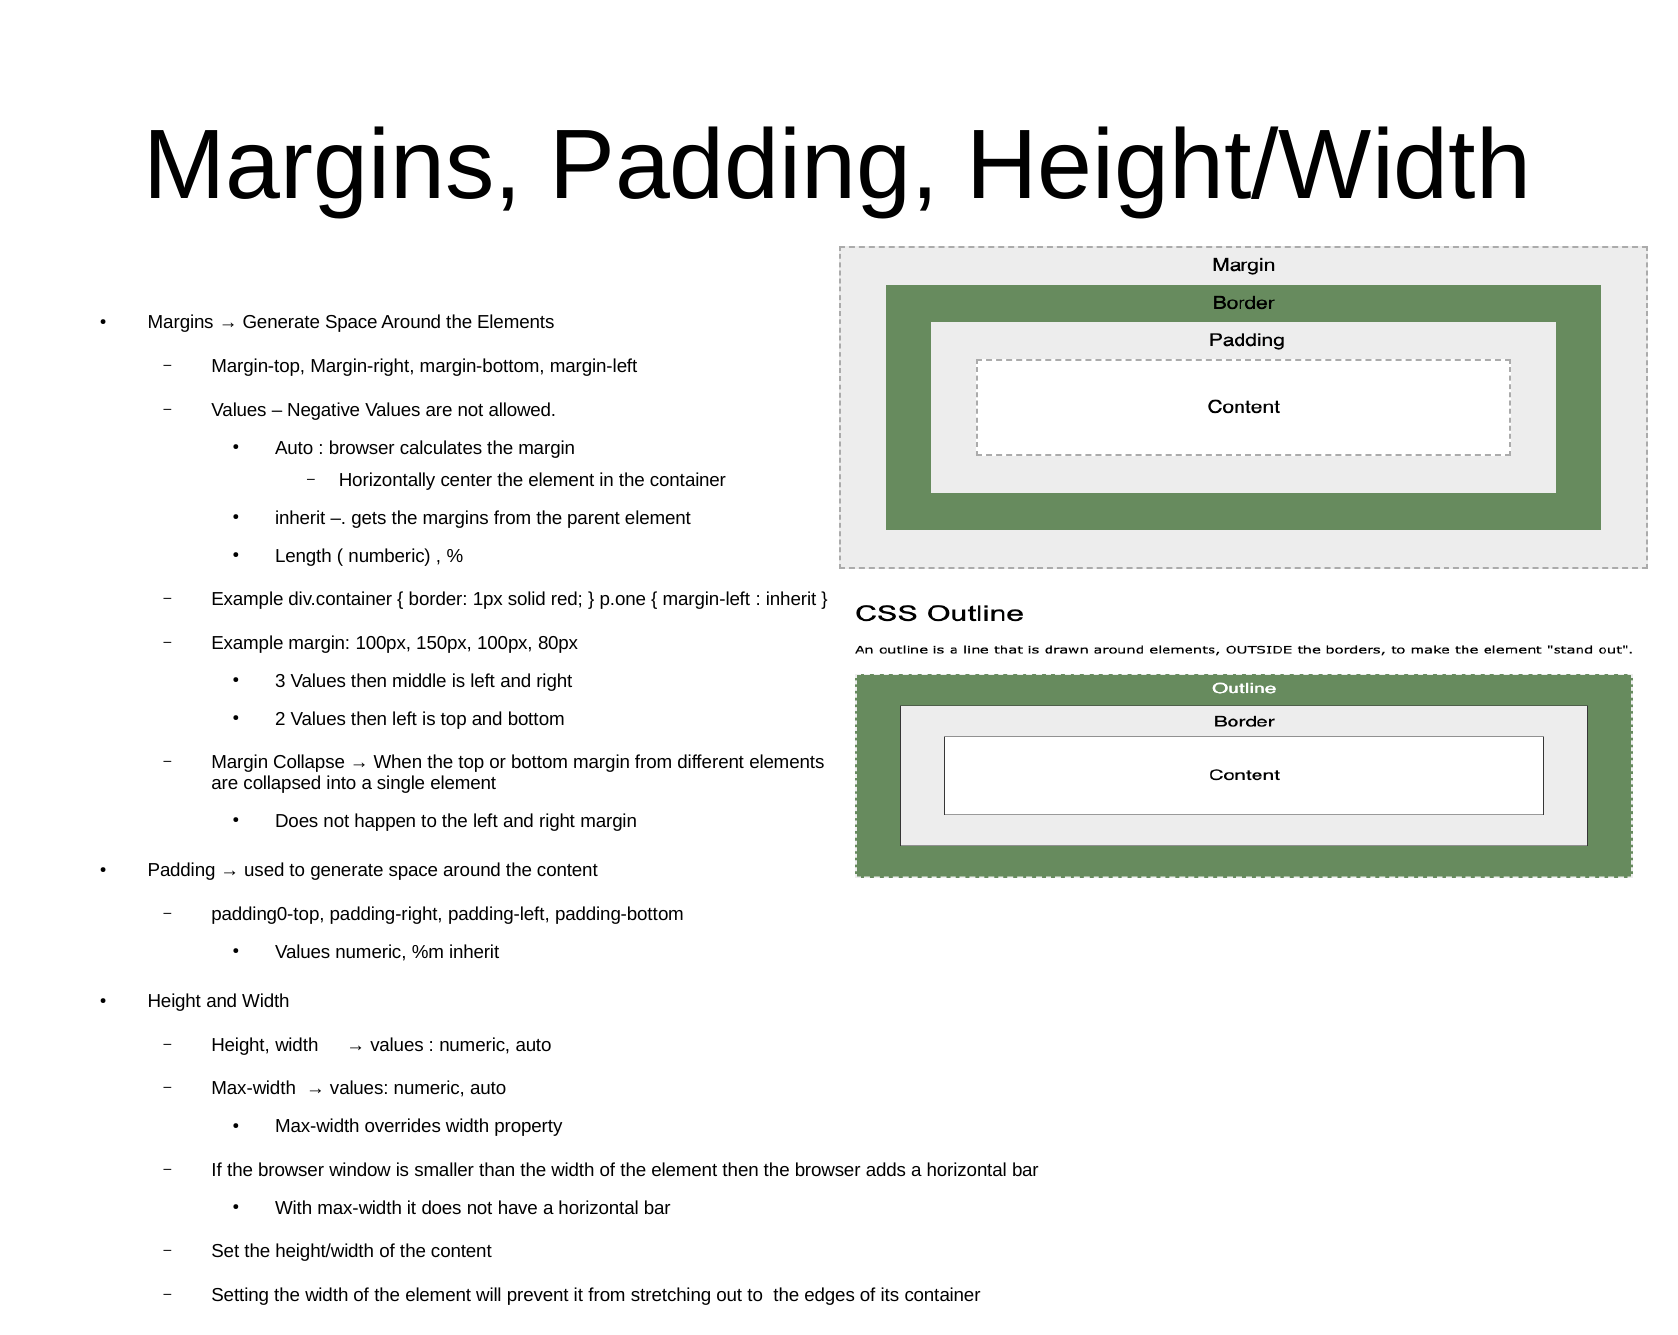

# Margins, Padding, Height/Width
Margins → Generate Space Around the Elements
Margin-top, Margin-right, margin-bottom, margin-left
Values – Negative Values are not allowed.
Auto : browser calculates the margin
Horizontally center the element in the container
inherit –. gets the margins from the parent element
Length ( numberic) , %
Example div.container { border: 1px solid red; } p.one { margin-left : inherit }
Example margin: 100px, 150px, 100px, 80px
3 Values then middle is left and right
2 Values then left is top and bottom
Margin Collapse → When the top or bottom margin from different elements
are collapsed into a single element
Does not happen to the left and right margin
Padding → used to generate space around the content
padding0-top, padding-right, padding-left, padding-bottom
Values numeric, %m inherit
Height and Width
Height, width	→ values : numeric, auto
Max-width → values: numeric, auto
Max-width overrides width property
If the browser window is smaller than the width of the element then the browser adds a horizontal bar
With max-width it does not have a horizontal bar
Set the height/width of the content
Setting the width of the element will prevent it from stretching out to the edges of its container